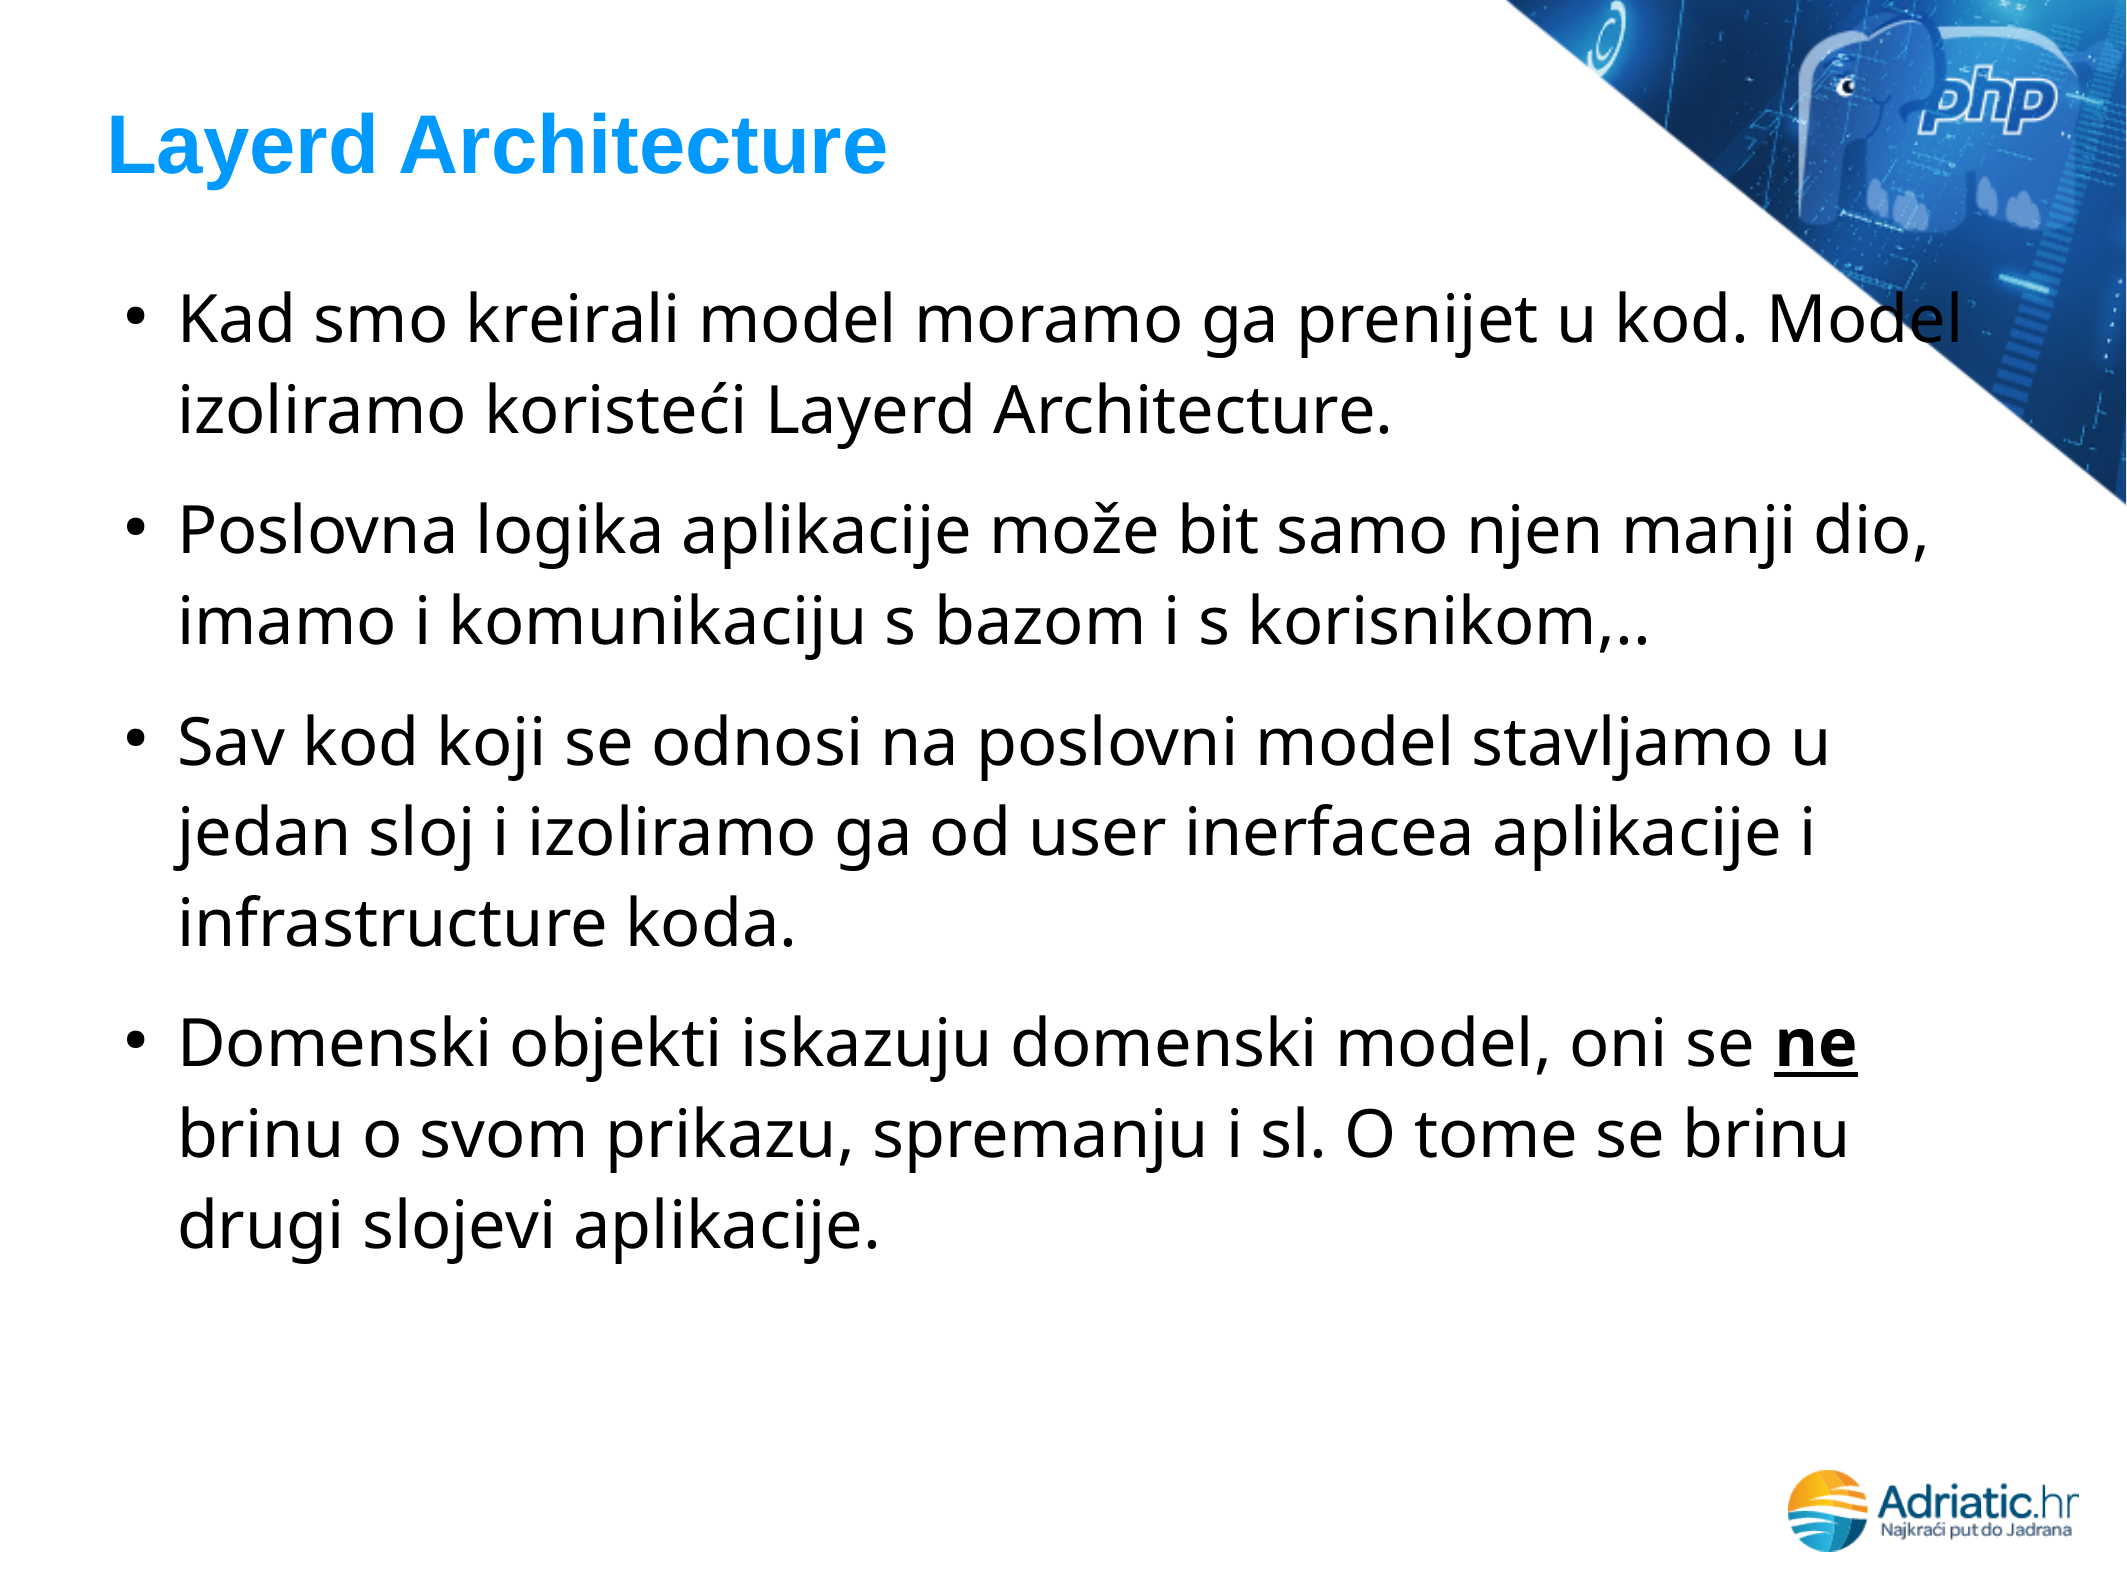

# Layerd Architecture
Kad smo kreirali model moramo ga prenijet u kod. Model izoliramo koristeći Layerd Architecture.
Poslovna logika aplikacije može bit samo njen manji dio, imamo i komunikaciju s bazom i s korisnikom,..
Sav kod koji se odnosi na poslovni model stavljamo u jedan sloj i izoliramo ga od user inerfacea aplikacije i infrastructure koda.
Domenski objekti iskazuju domenski model, oni se ne brinu o svom prikazu, spremanju i sl. O tome se brinu drugi slojevi aplikacije.